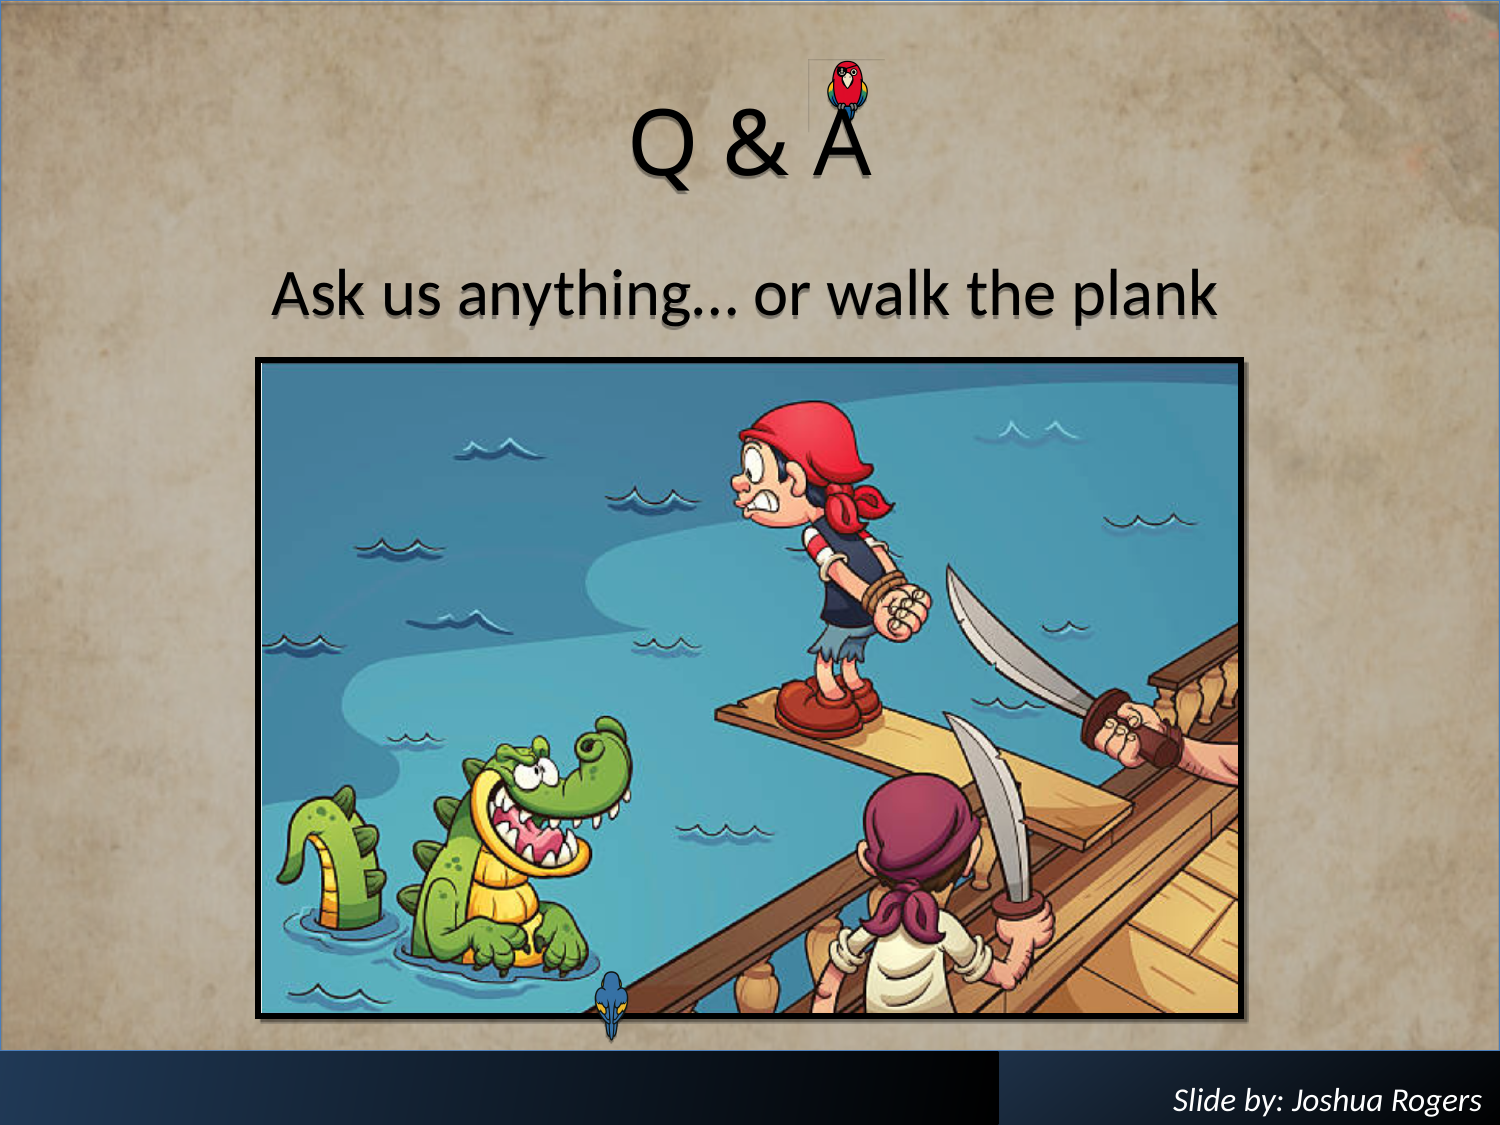

# Q & A
Ask us anything… or walk the plank
Slide by: Joshua Rogers